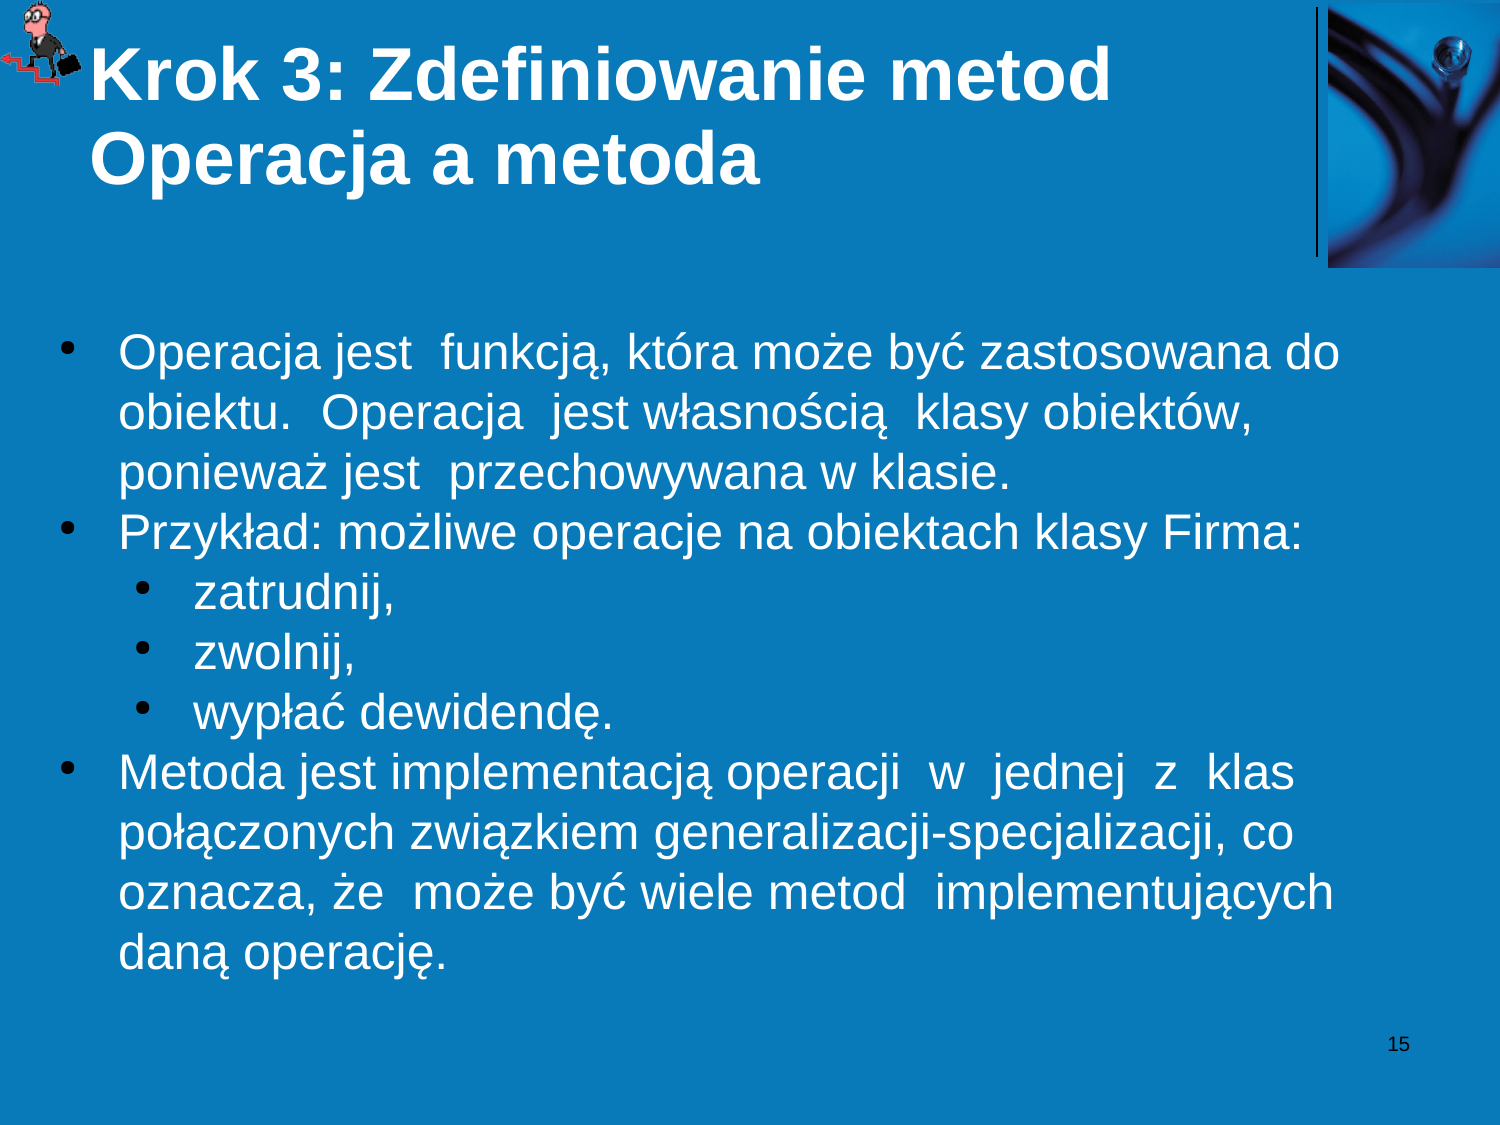

# Krok 3: Zdefiniowanie metod Operacja a metoda
Operacja jest funkcją, która może być zastosowana do obiektu. Operacja jest własnością klasy obiektów, ponieważ jest przechowywana w klasie.
Przykład: możliwe operacje na obiektach klasy Firma:
zatrudnij,
zwolnij,
wypłać dewidendę.
Metoda jest implementacją operacji w jednej z klas połączonych związkiem generalizacji-specjalizacji, co oznacza, że może być wiele metod implementujących daną operację.
15